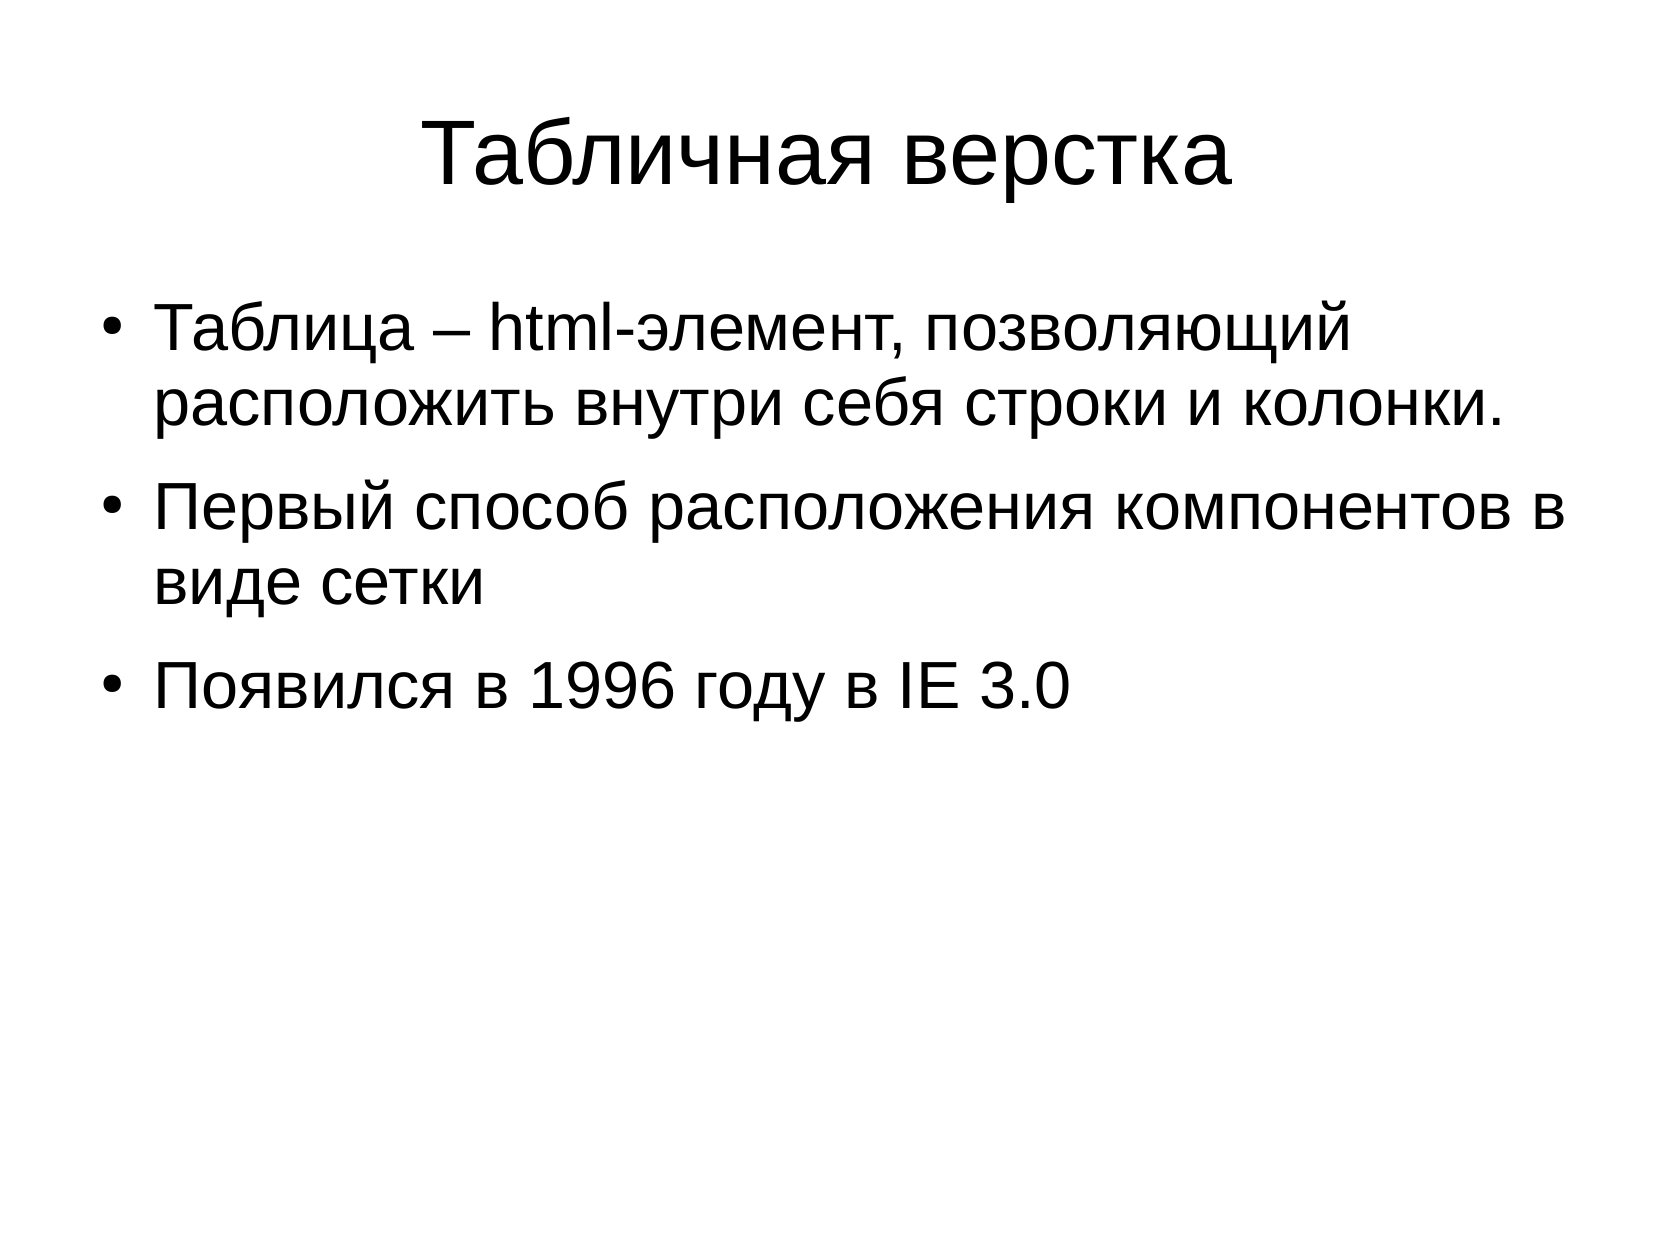

# Табличная верстка
Таблица – html-элемент, позволяющий расположить внутри себя строки и колонки.
Первый способ расположения компонентов в виде сетки
Появился в 1996 году в IE 3.0